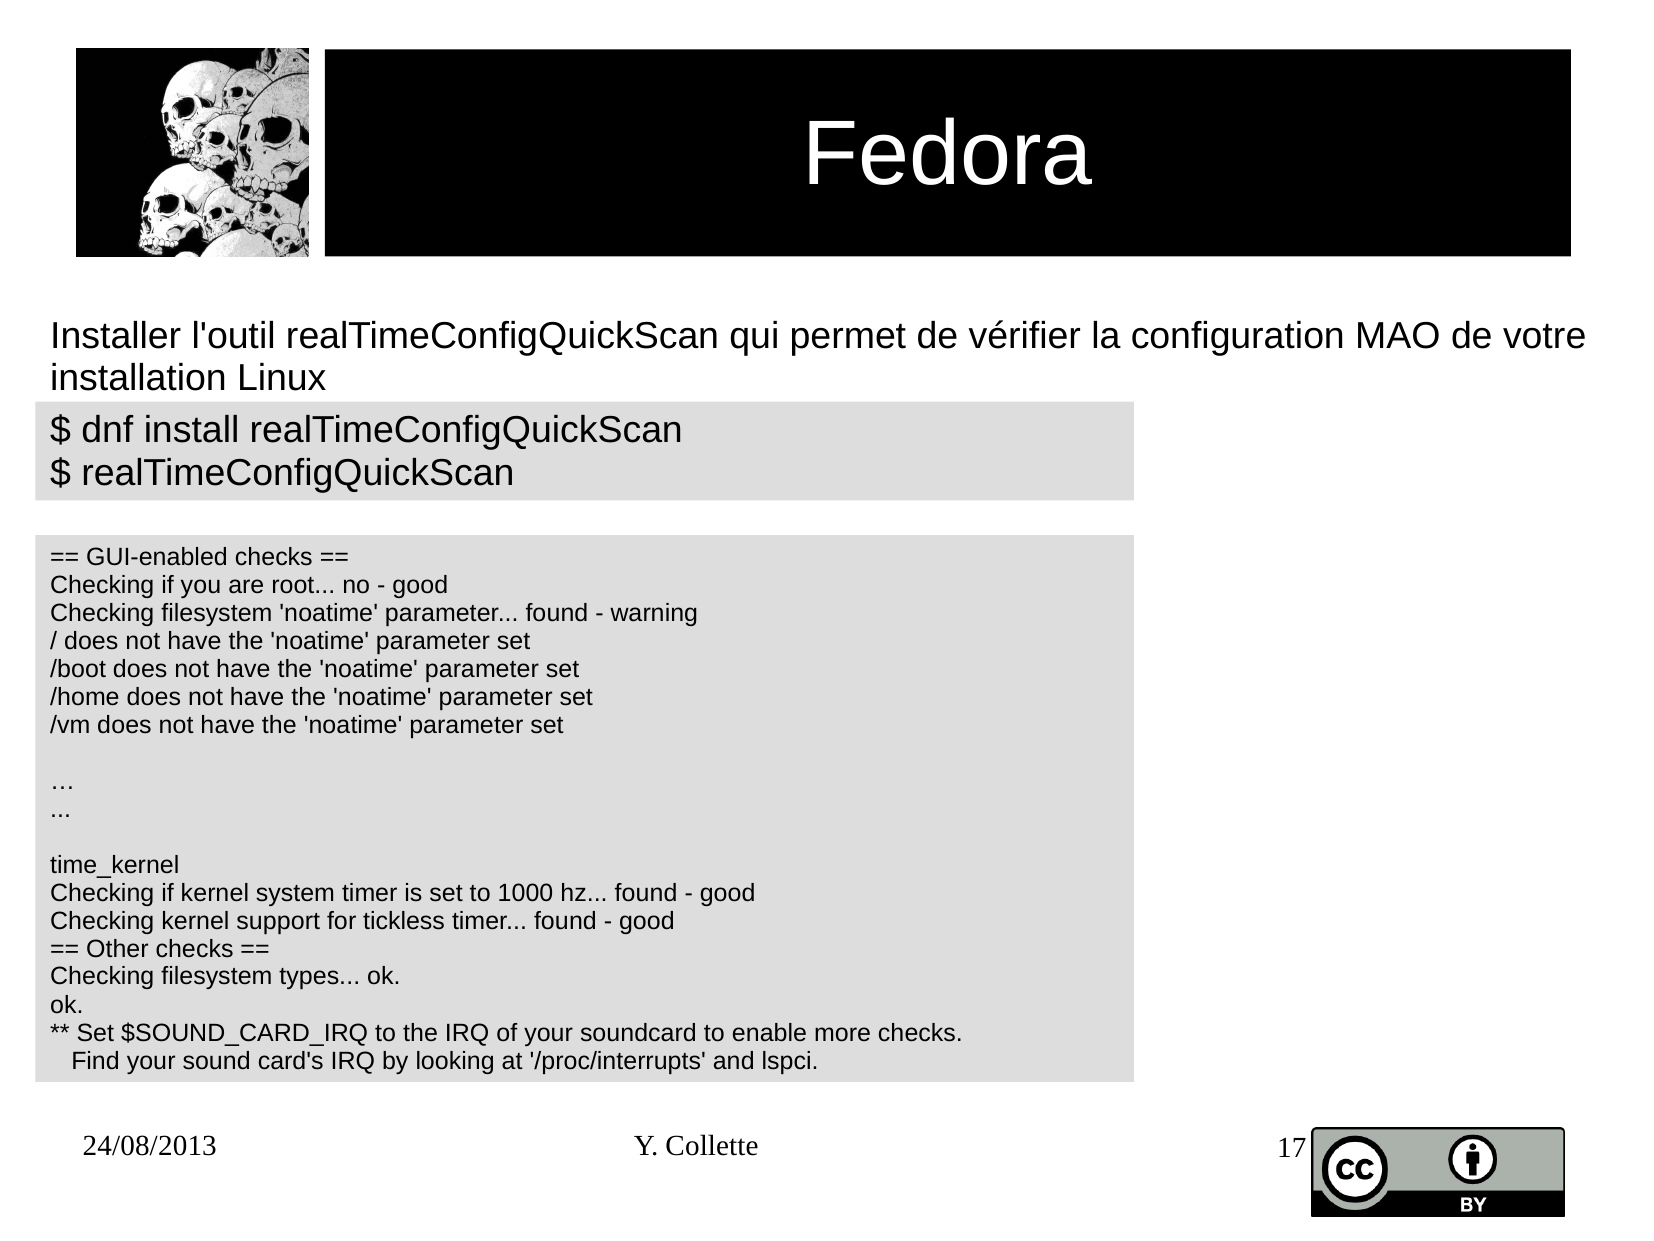

# Fedora
Installer l'outil realTimeConfigQuickScan qui permet de vérifier la configuration MAO de votre installation Linux
$ dnf install realTimeConfigQuickScan
$ realTimeConfigQuickScan
== GUI-enabled checks ==
Checking if you are root... no - good
Checking filesystem 'noatime' parameter... found - warning
/ does not have the 'noatime' parameter set
/boot does not have the 'noatime' parameter set
/home does not have the 'noatime' parameter set
/vm does not have the 'noatime' parameter set
…
...
time_kernel
Checking if kernel system timer is set to 1000 hz... found - good
Checking kernel support for tickless timer... found - good
== Other checks ==
Checking filesystem types... ok.
ok.
** Set $SOUND_CARD_IRQ to the IRQ of your soundcard to enable more checks.
 Find your sound card's IRQ by looking at '/proc/interrupts' and lspci.
Y. Collette
17